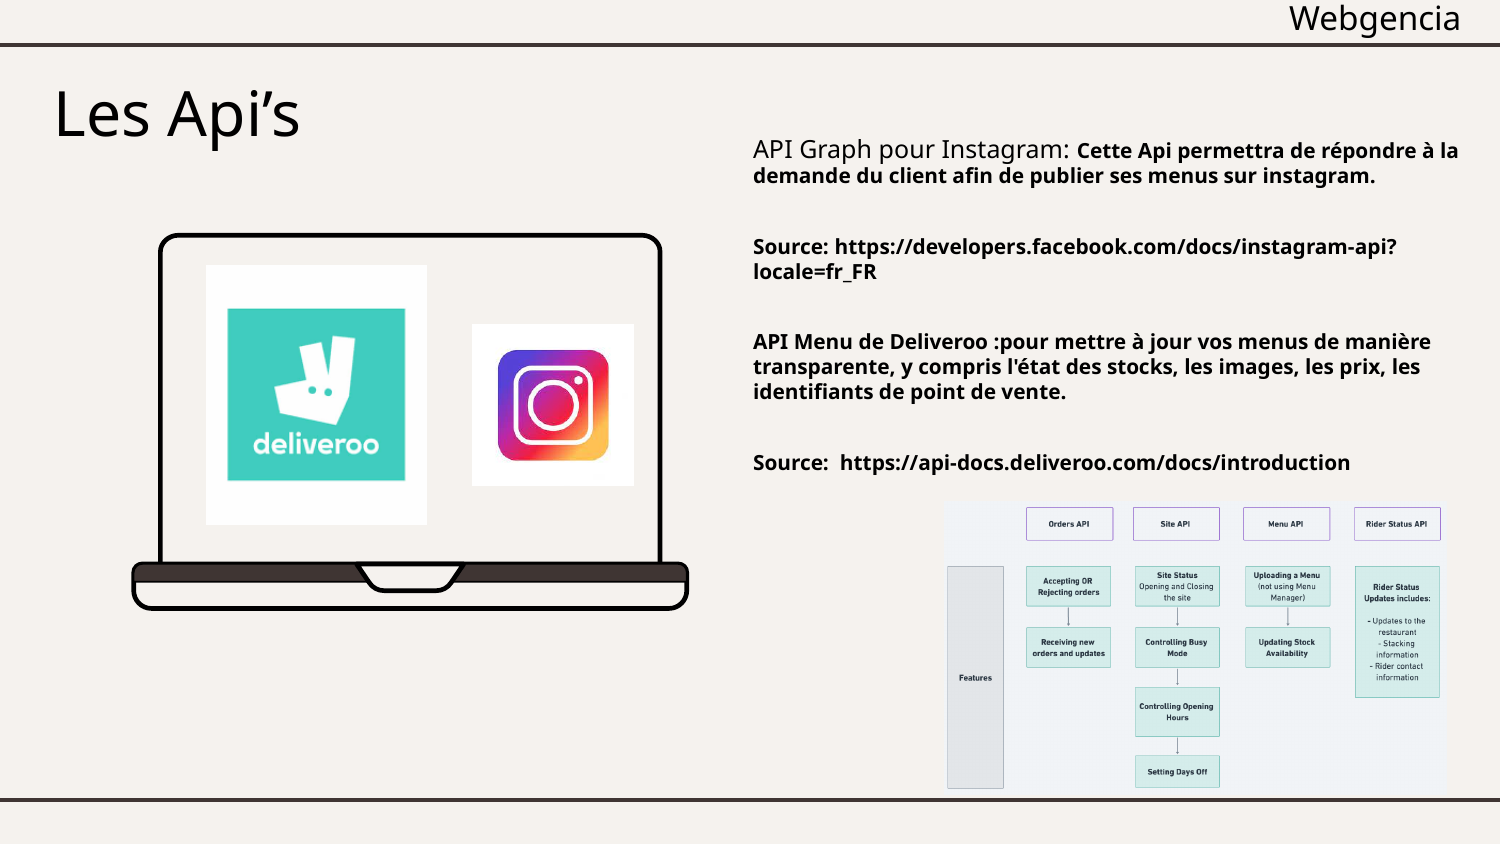

Webgencia
# Les Api’s
API Graph pour Instagram: Cette Api permettra de répondre à la demande du client afin de publier ses menus sur instagram.
Source: https://developers.facebook.com/docs/instagram-api?locale=fr_FR
API Menu de Deliveroo :pour mettre à jour vos menus de manière transparente, y compris l'état des stocks, les images, les prix, les identifiants de point de vente.
Source: https://api-docs.deliveroo.com/docs/introduction